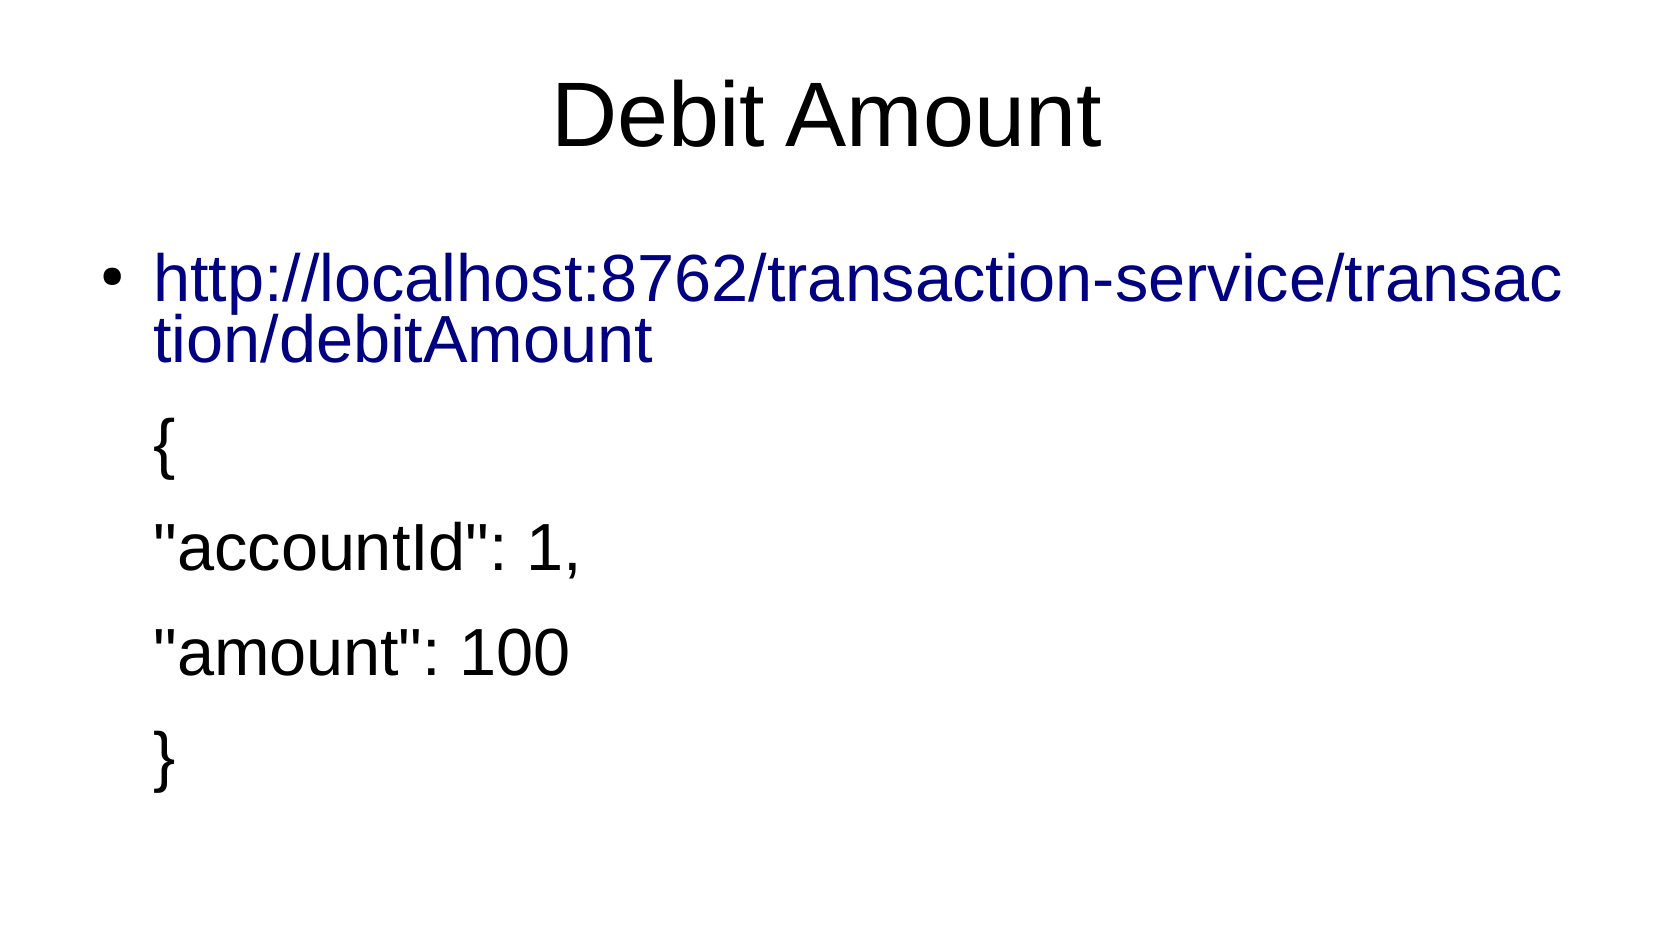

# Debit Amount
http://localhost:8762/transaction-service/transaction/debitAmount
{
"accountId": 1,
"amount": 100
}